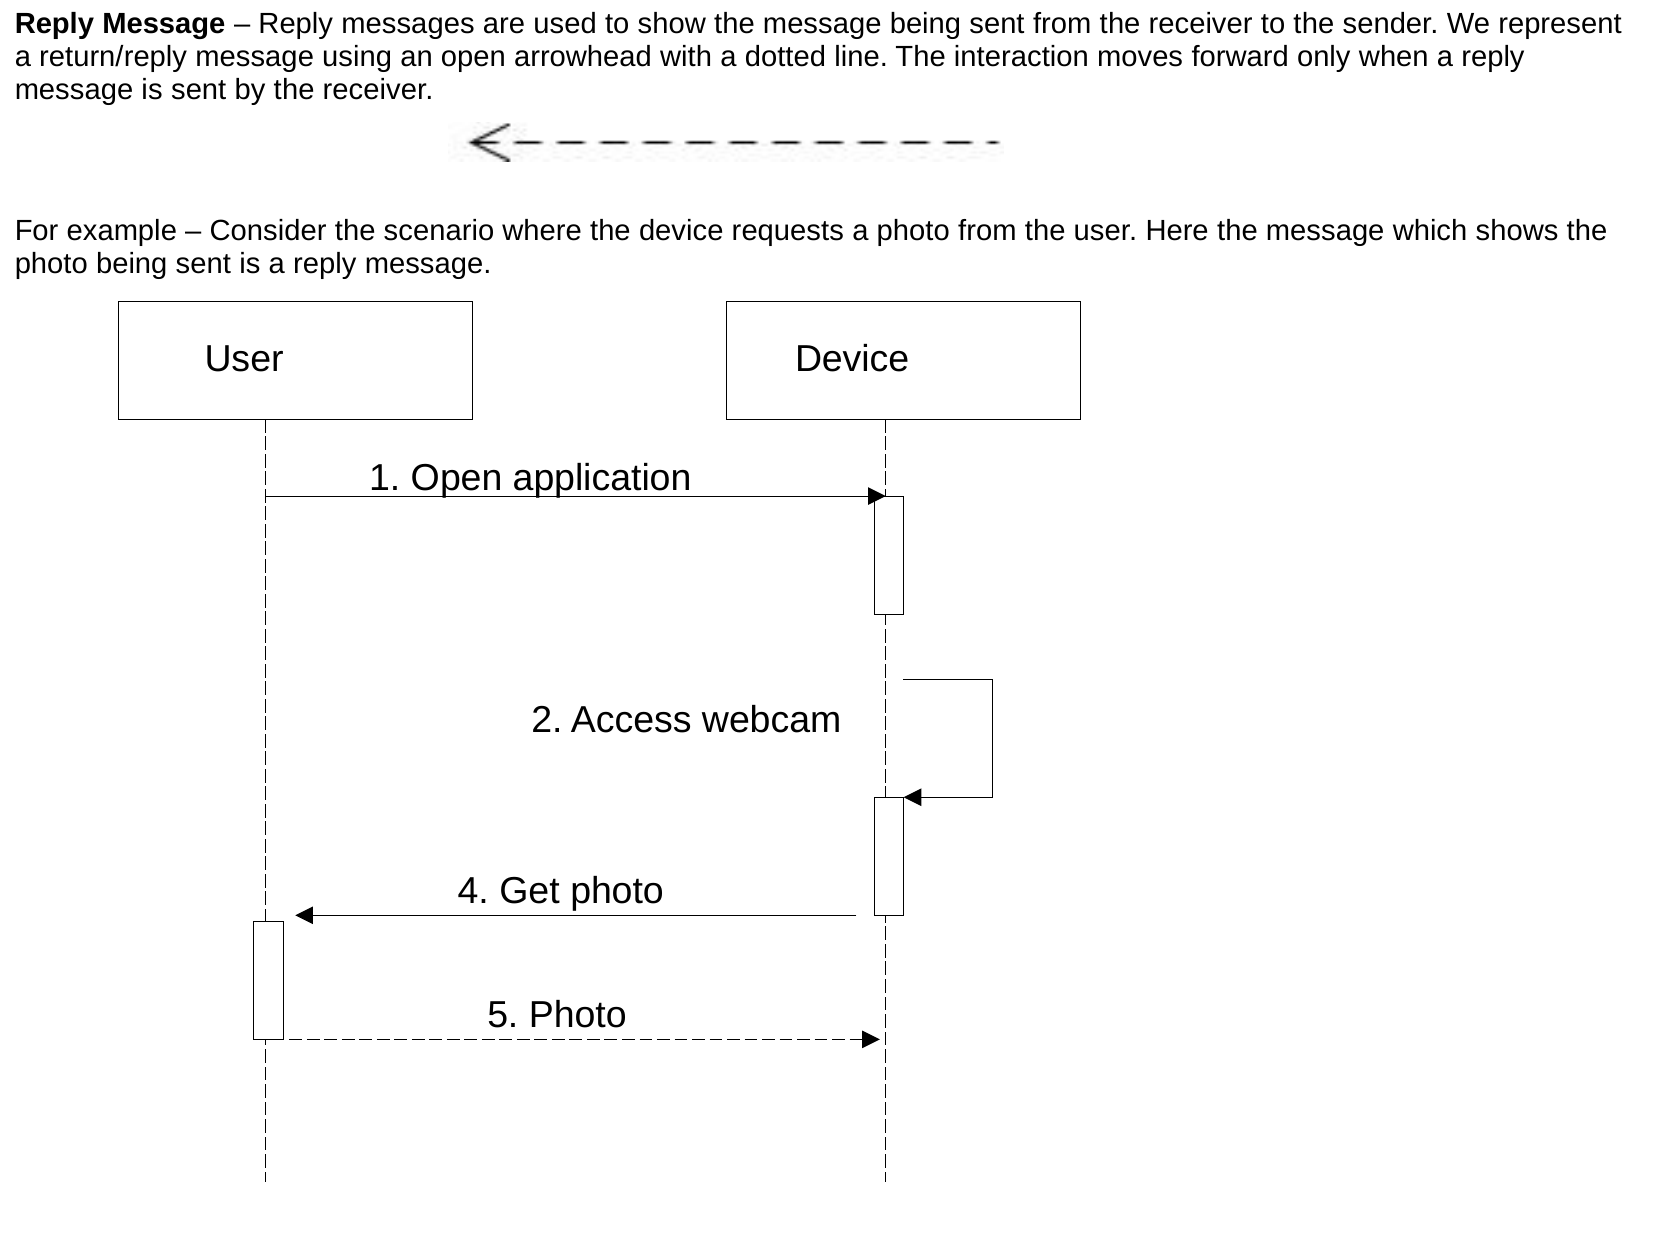

Reply Message – Reply messages are used to show the message being sent from the receiver to the sender. We represent a return/reply message using an open arrowhead with a dotted line. The interaction moves forward only when a reply message is sent by the receiver.
For example – Consider the scenario where the device requests a photo from the user. Here the message which shows the photo being sent is a reply message.
User
Device
1. Open application
2. Access webcam
4. Get photo
5. Photo